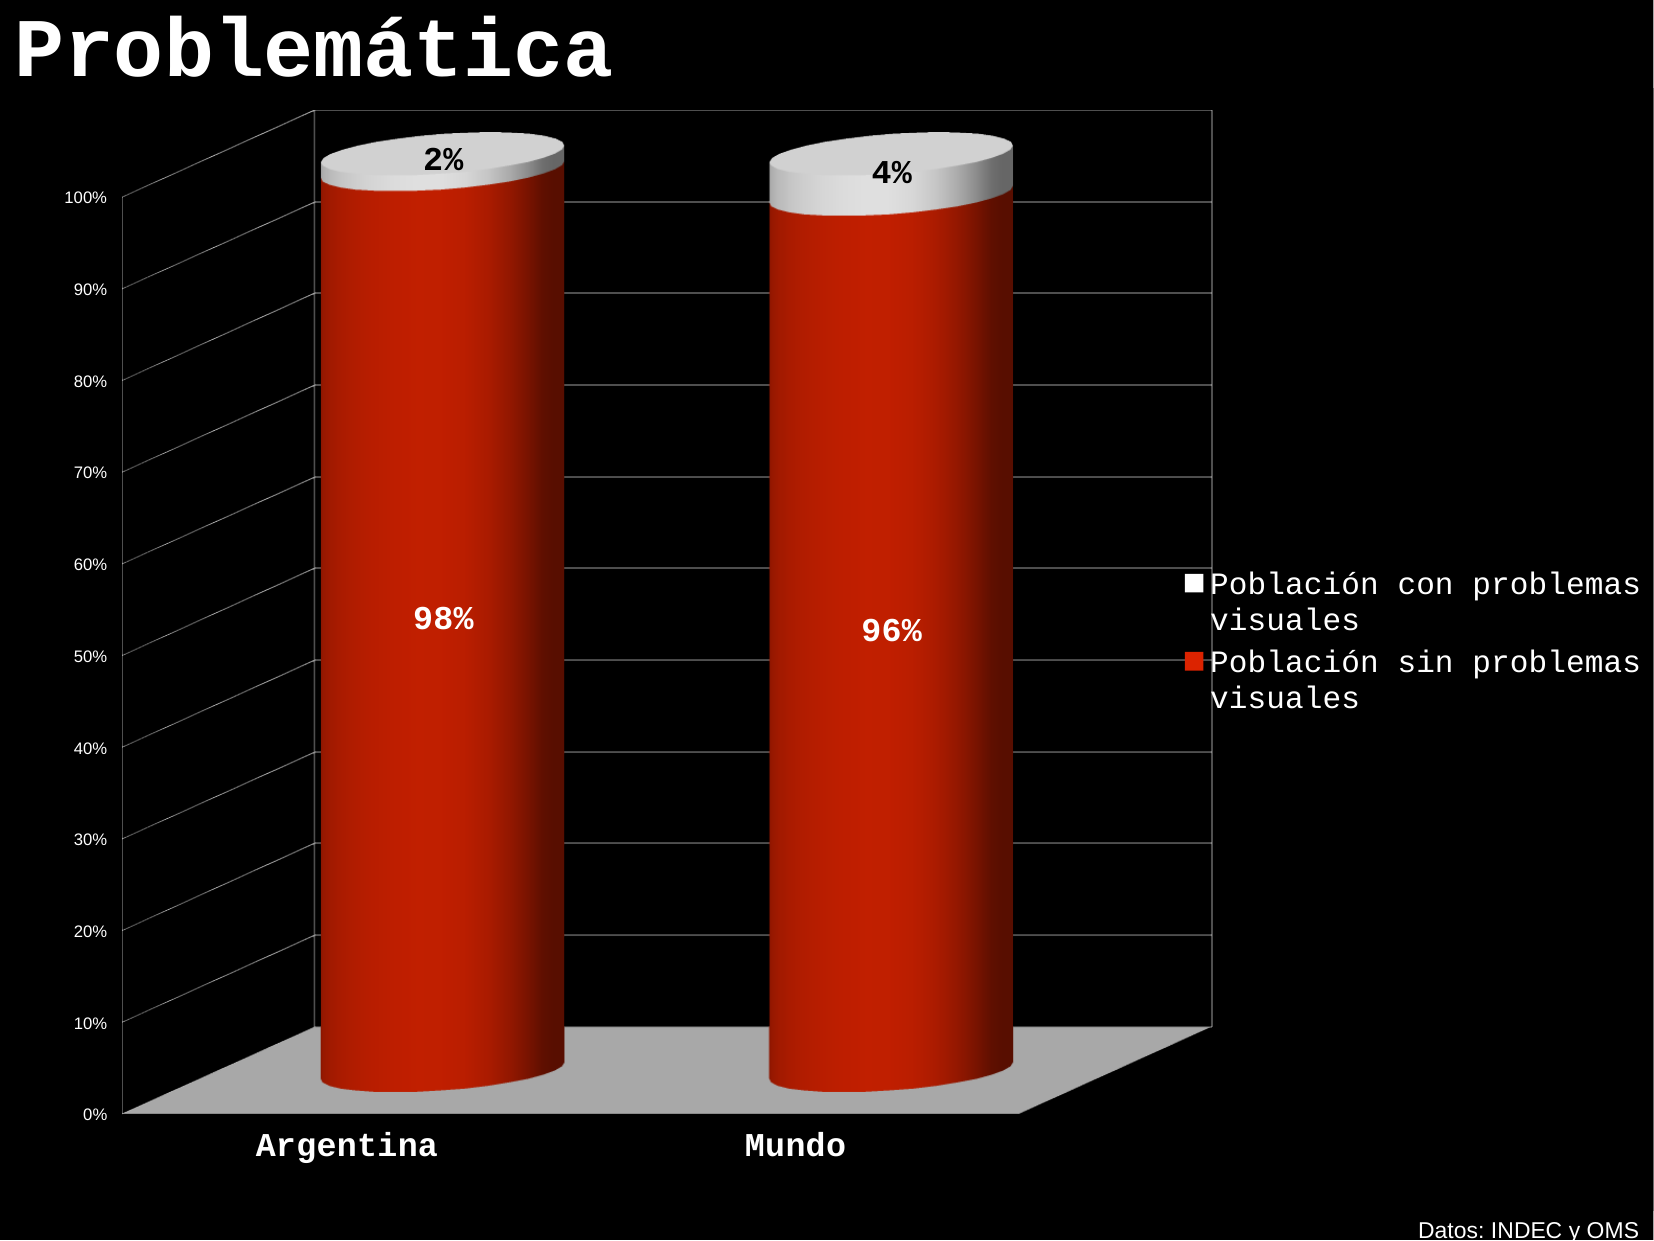

Problemática
[unsupported chart]
Datos: INDEC y OMS